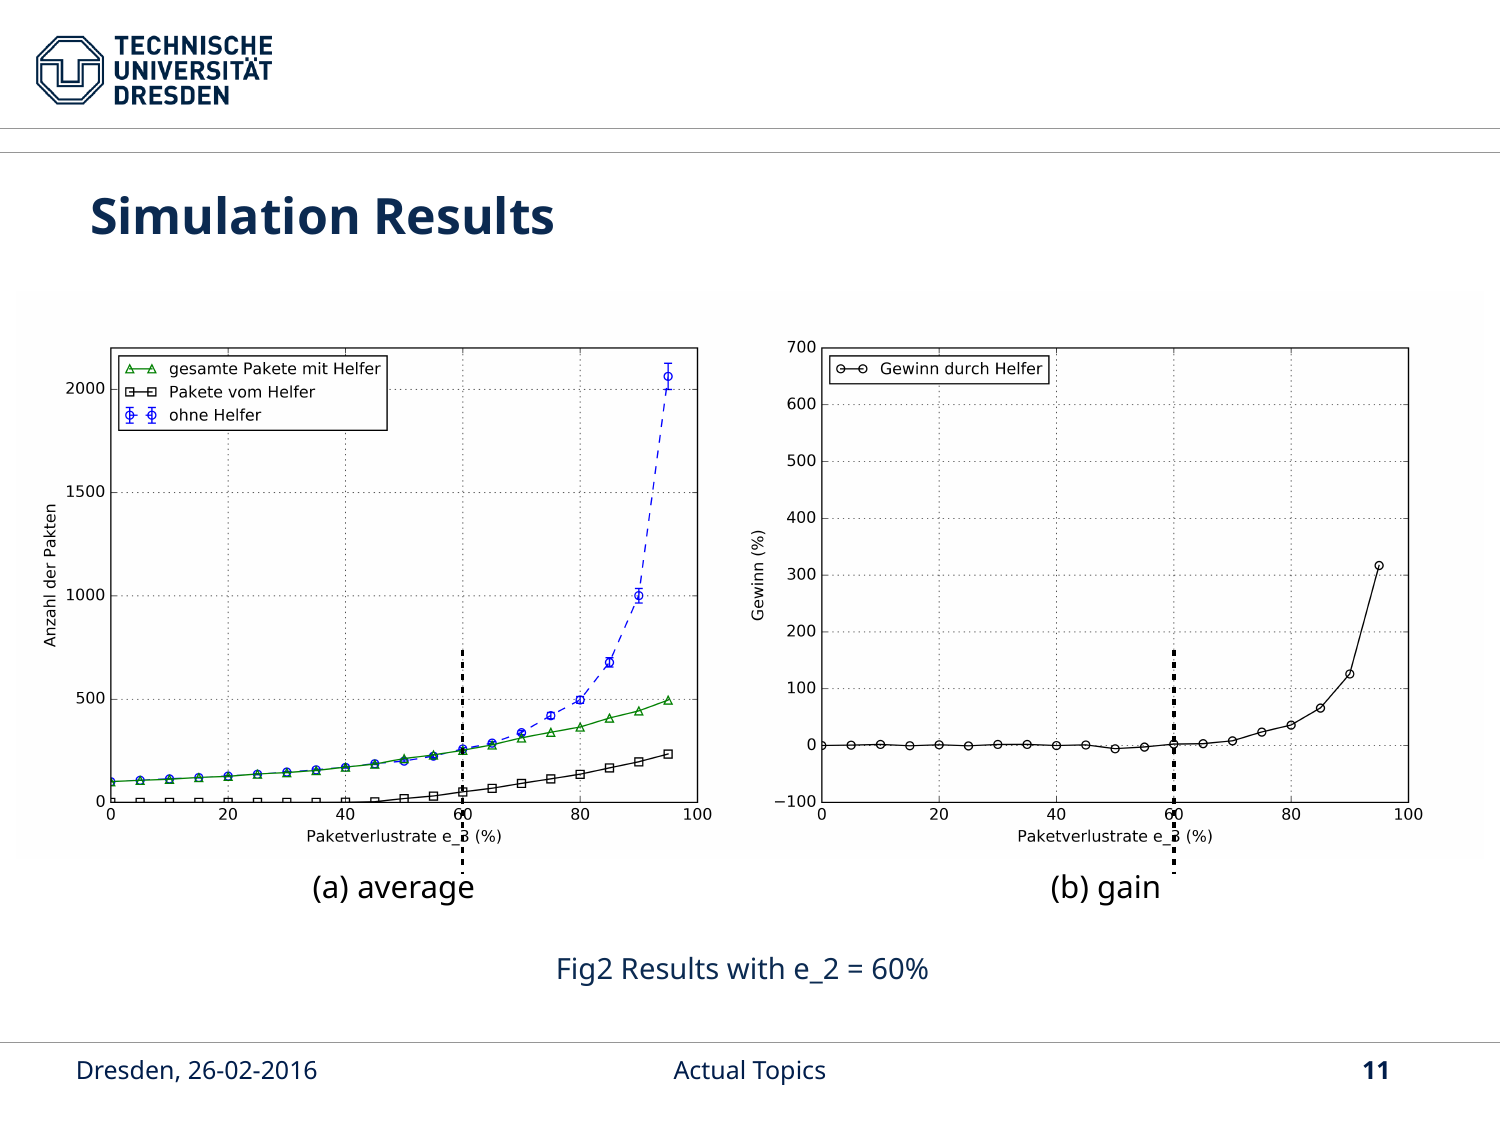

# Simulation Results
(a) average
(b) gain
Fig2 Results with e_2 = 60%
Actual Topics
11